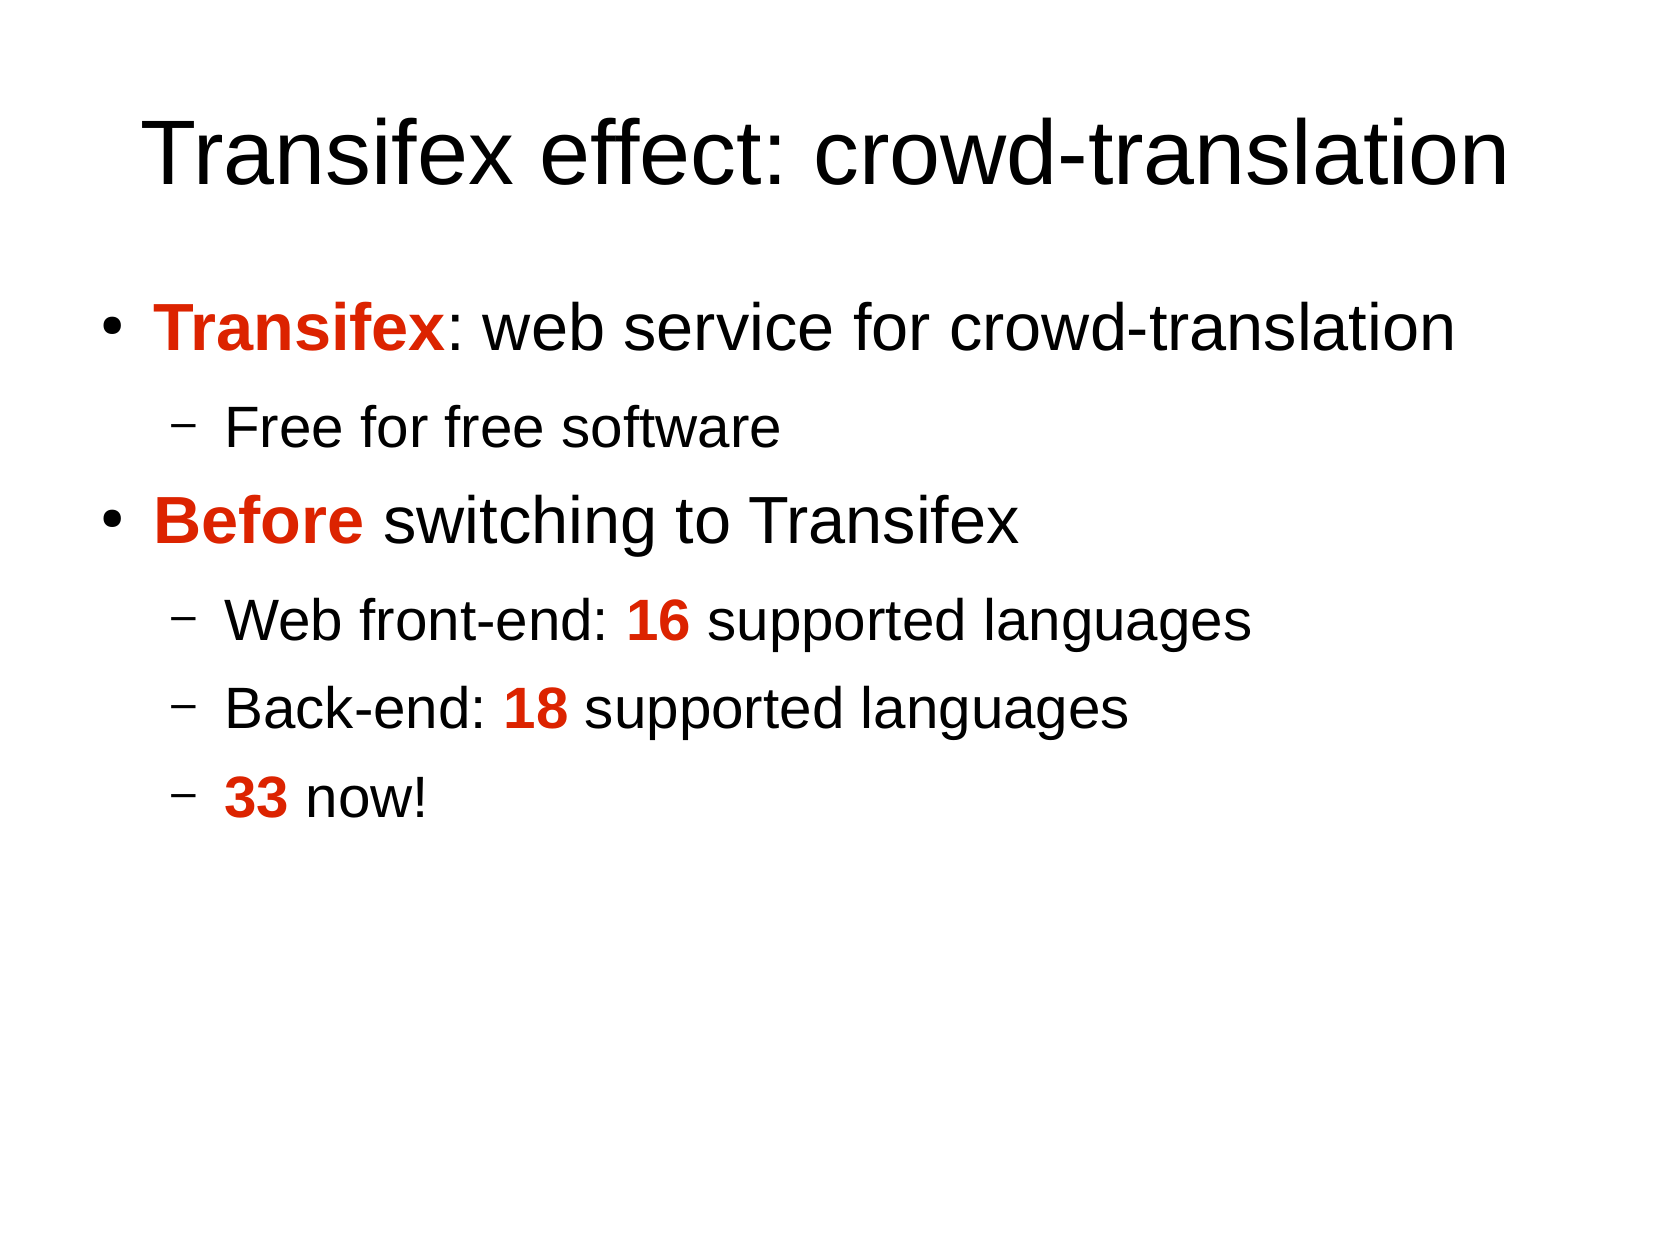

# Transifex effect: crowd-translation
Transifex: web service for crowd-translation
Free for free software
Before switching to Transifex
Web front-end: 16 supported languages
Back-end: 18 supported languages
33 now!